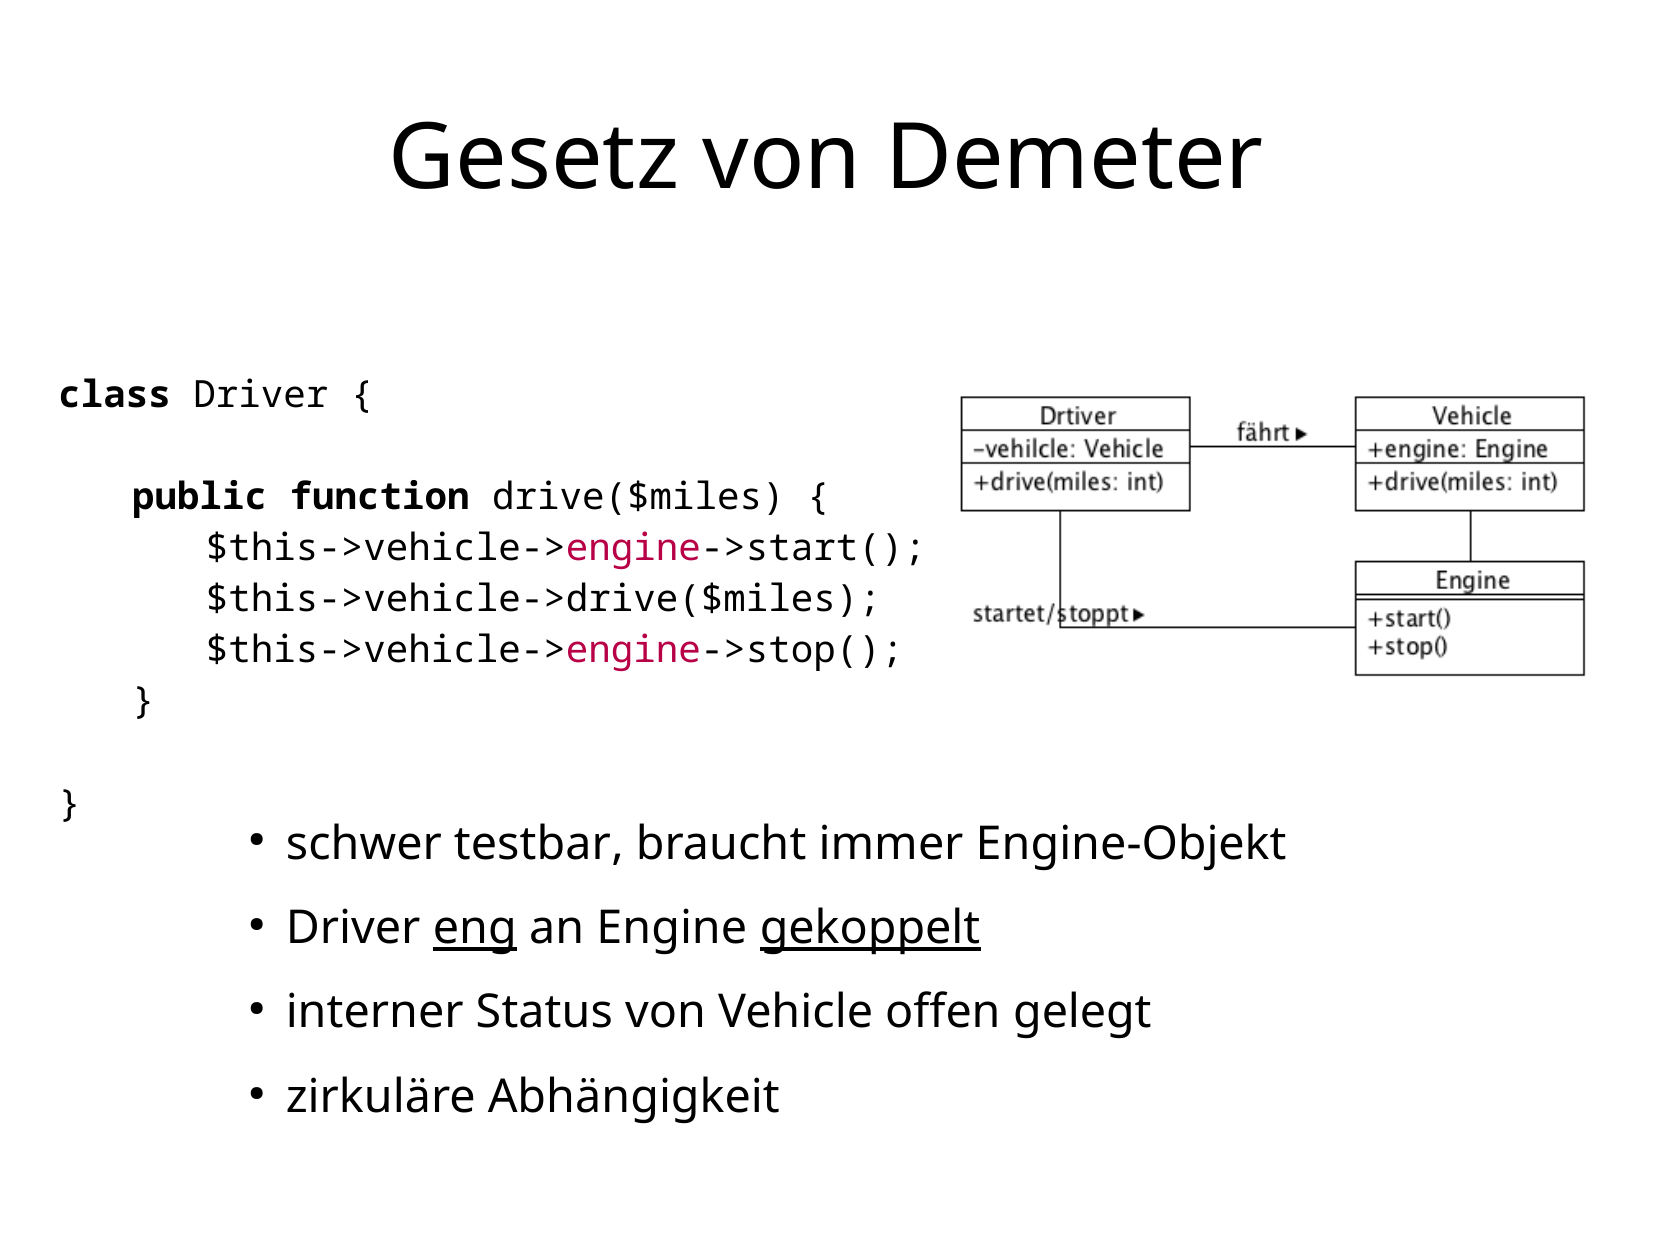

# Gesetz von Demeter
class Driver {
	public function drive($miles) {
		$this->vehicle->engine->start();
		$this->vehicle->drive($miles);
		$this->vehicle->engine->stop();
	}
}
schwer testbar, braucht immer Engine-Objekt
Driver eng an Engine gekoppelt
interner Status von Vehicle offen gelegt
zirkuläre Abhängigkeit